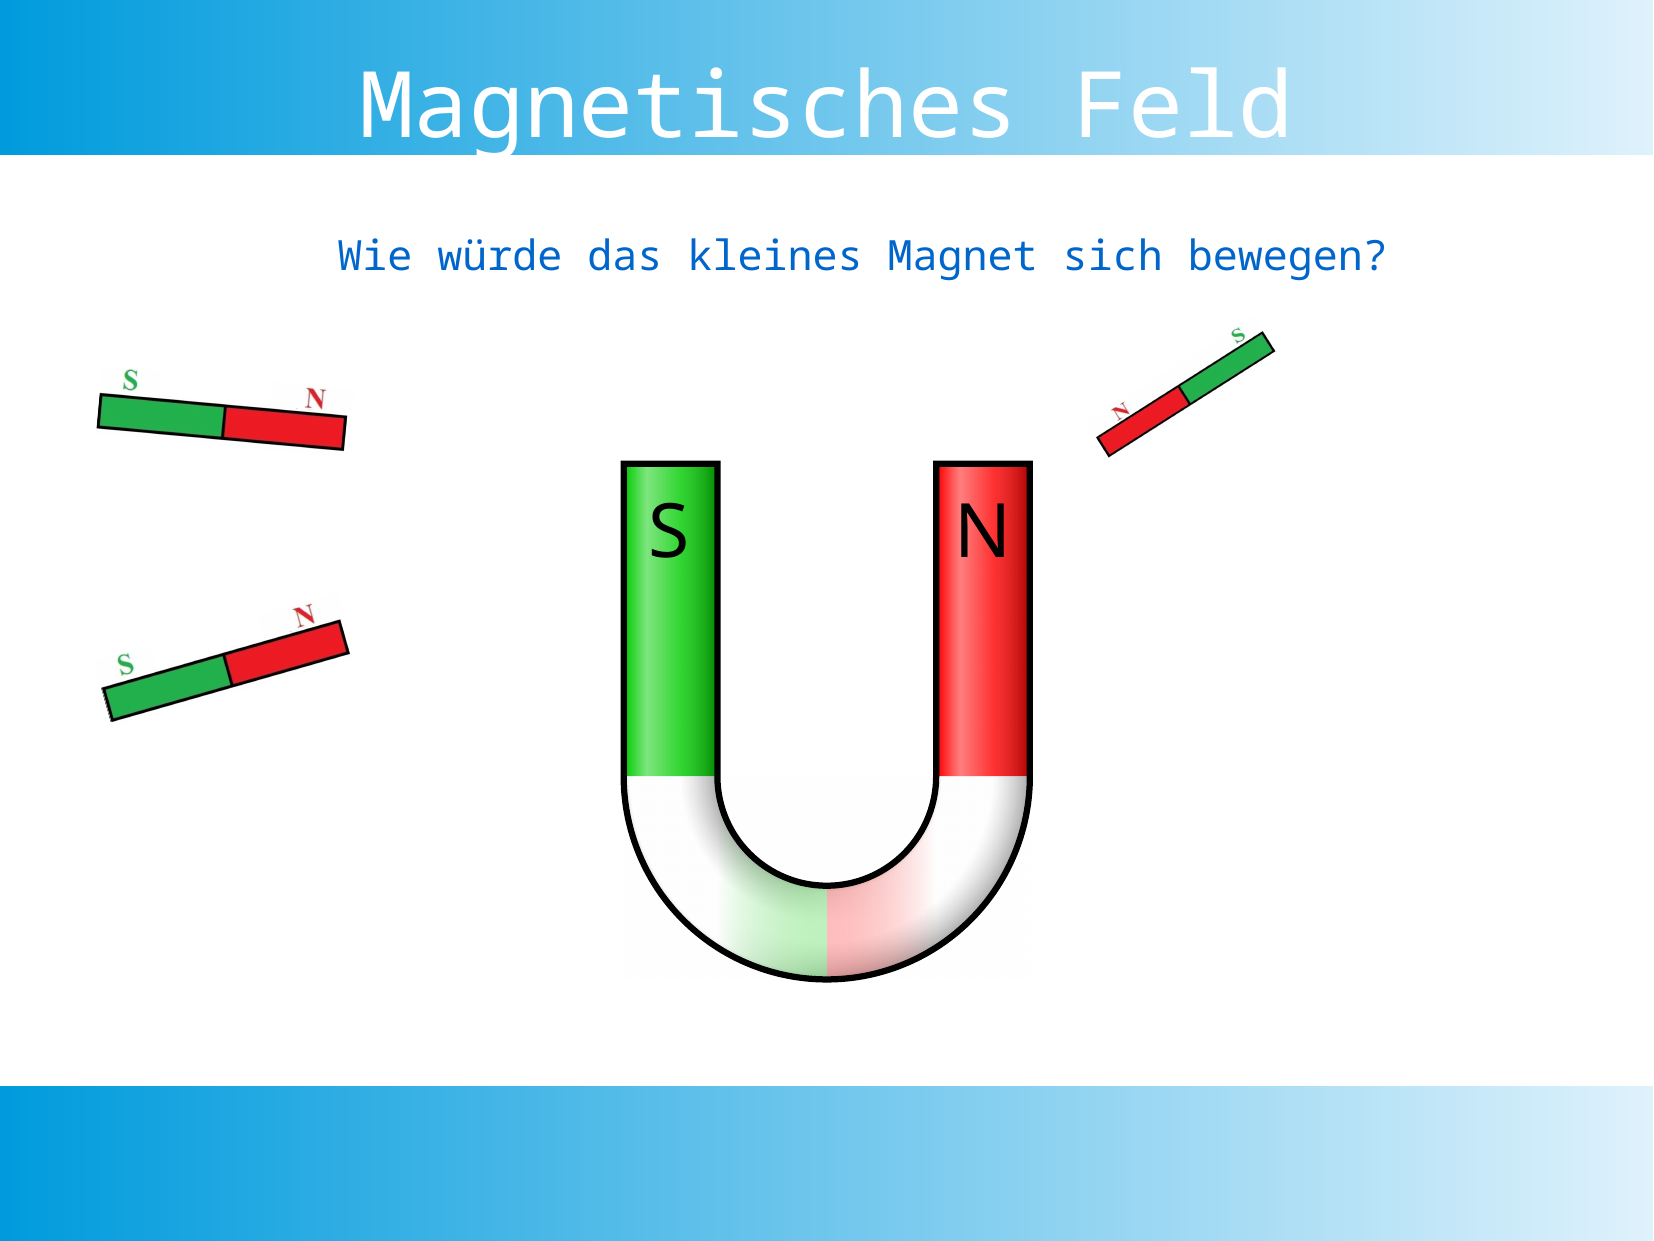

# Magnetisches Feld
Wie würde das kleines Magnet sich bewegen?